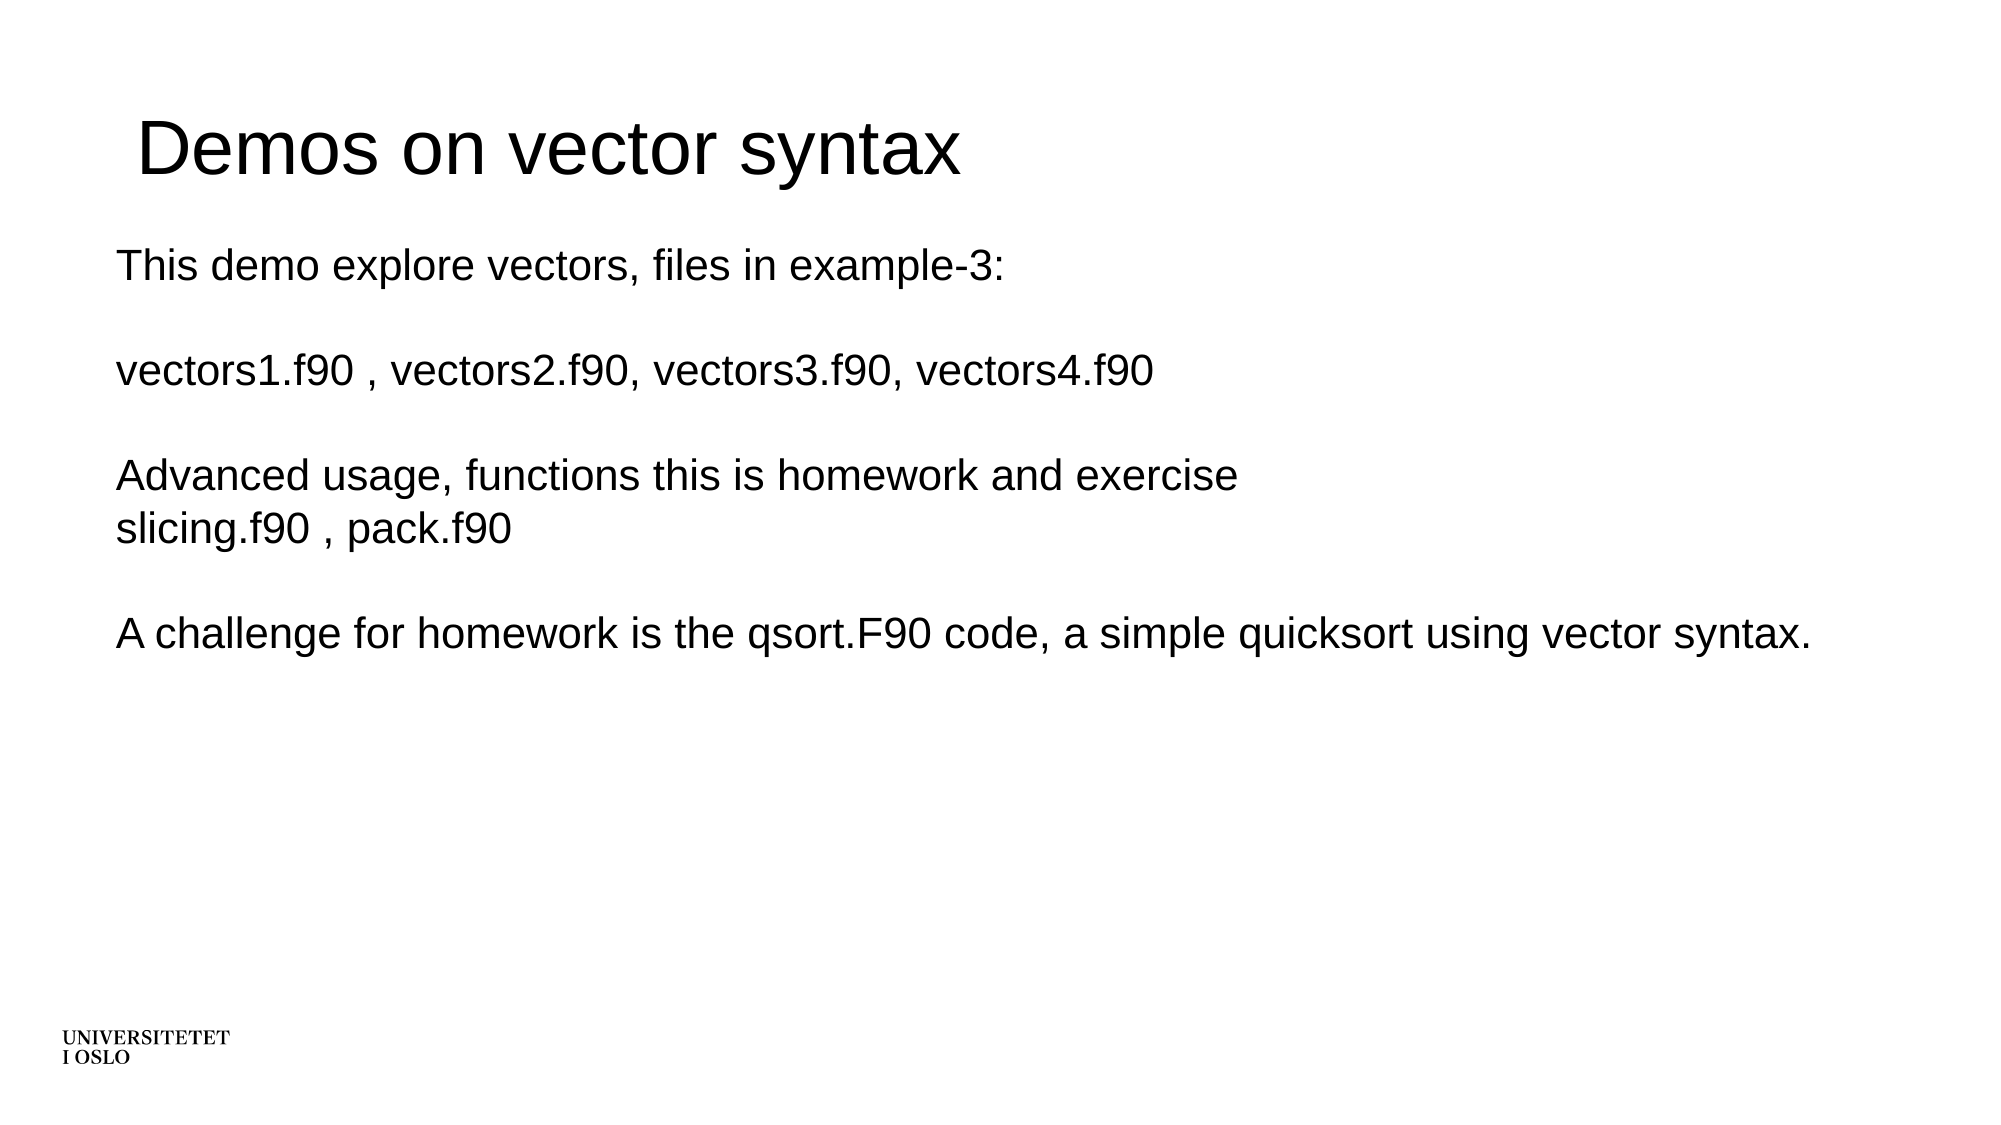

# Demos on vector syntax
This demo explore vectors, files in example-3:
vectors1.f90 , vectors2.f90, vectors3.f90, vectors4.f90
Advanced usage, functions this is homework and exercise
slicing.f90 , pack.f90
A challenge for homework is the qsort.F90 code, a simple quicksort using vector syntax.